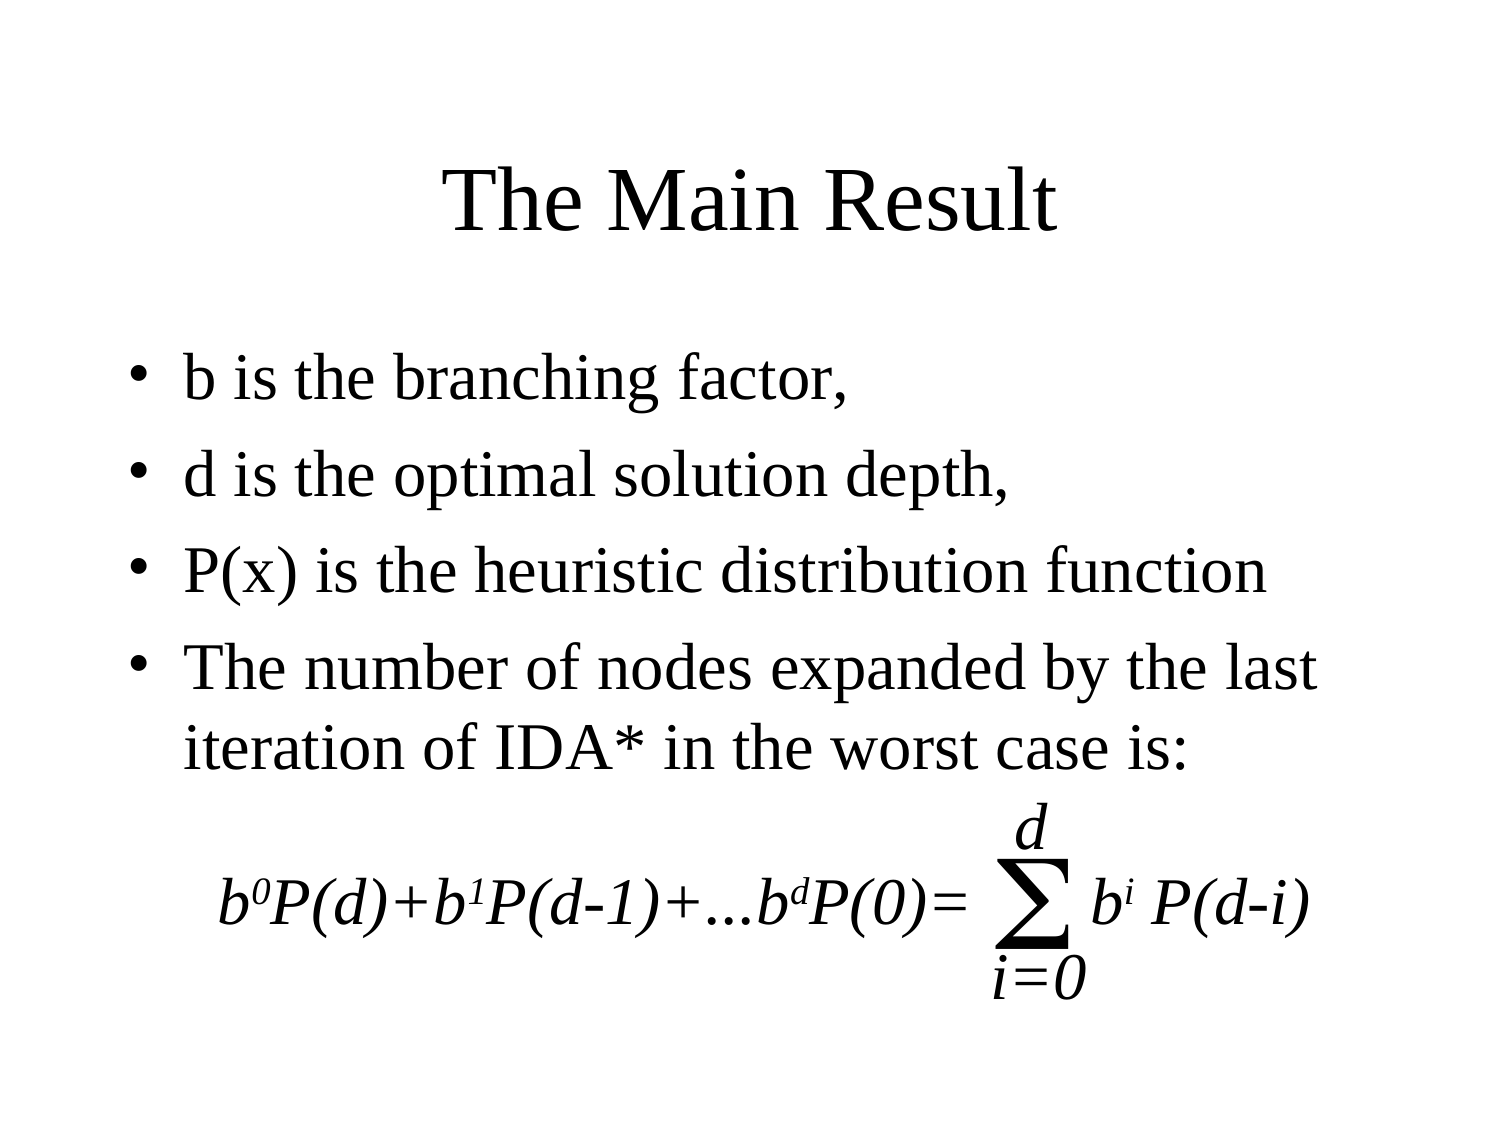

# The Main Result
b is the branching factor,
d is the optimal solution depth,
P(x) is the heuristic distribution function
The number of nodes expanded by the last iteration of IDA* in the worst case is:
d

bi P(d-i)
i=0
b0P(d)+b1P(d-1)+...bdP(0)=